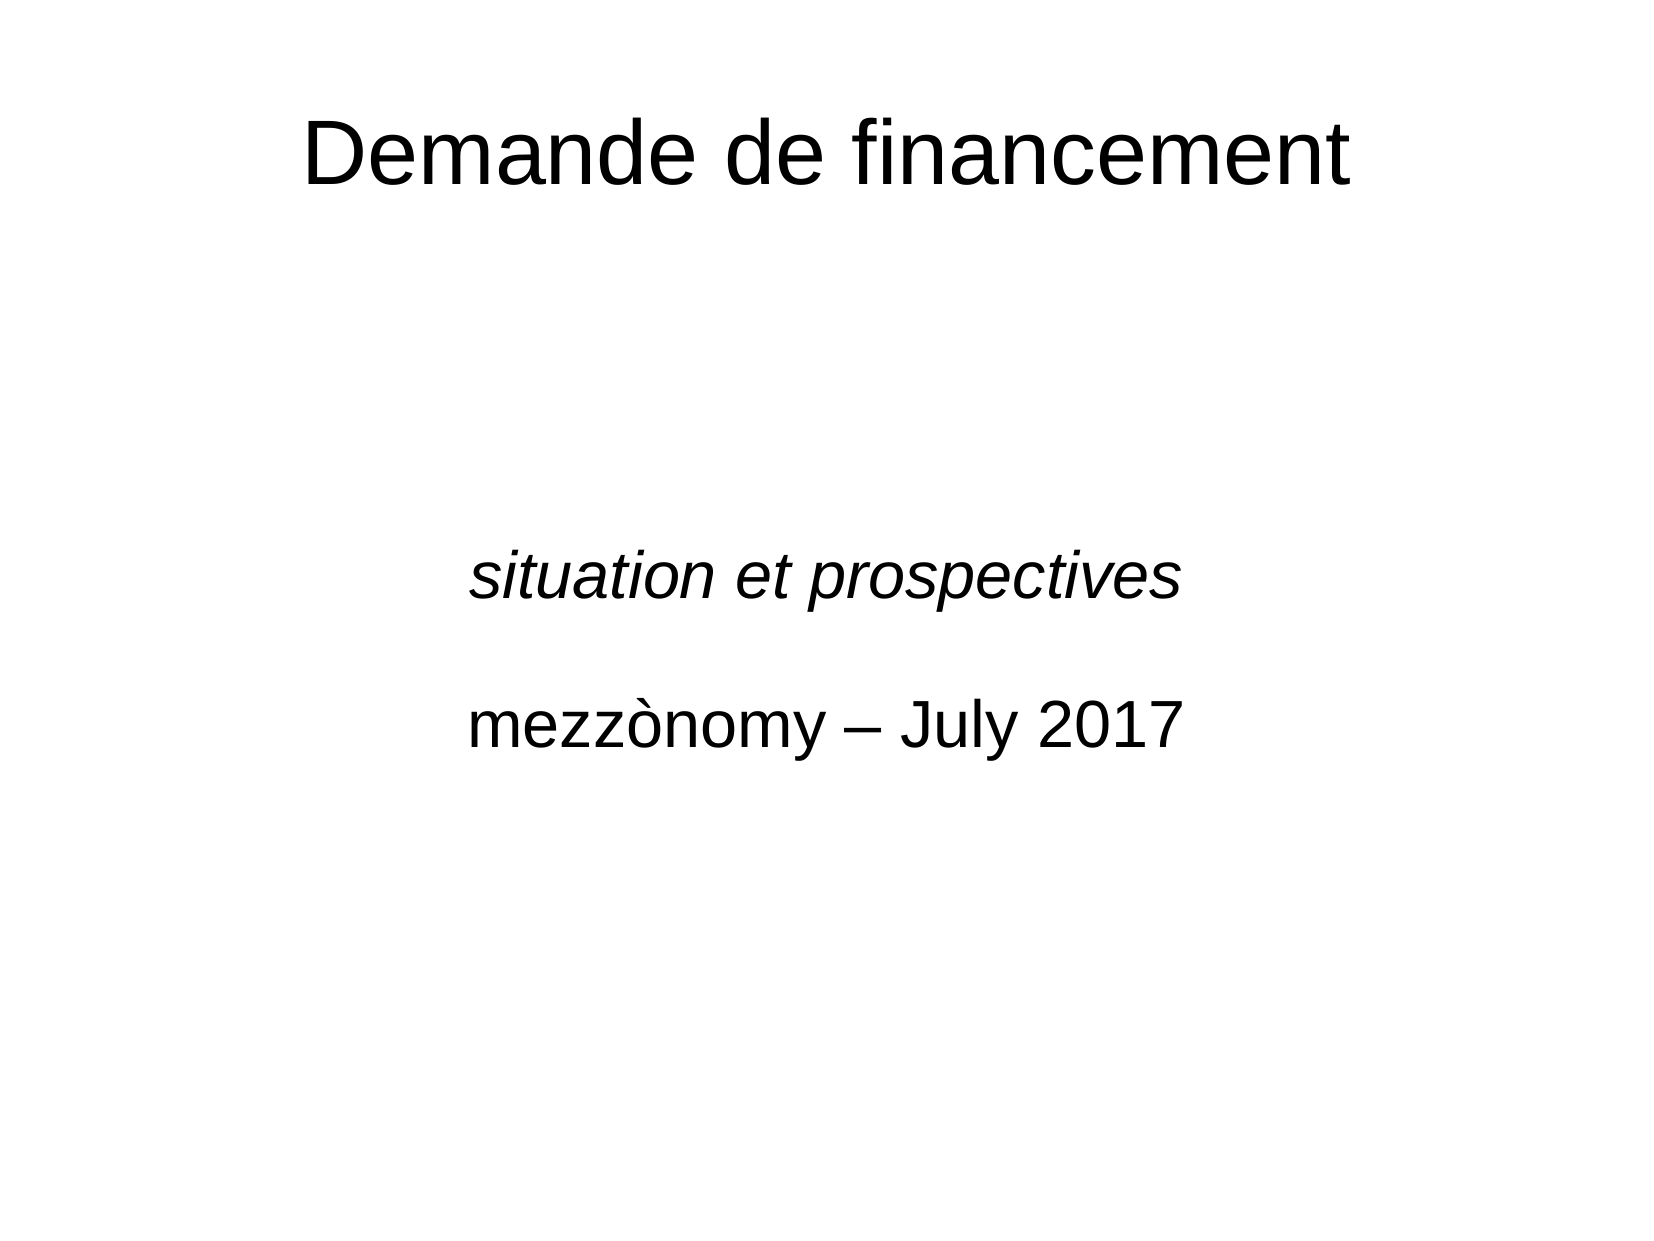

# Demande de financement
situation et prospectives
mezzònomy – July 2017